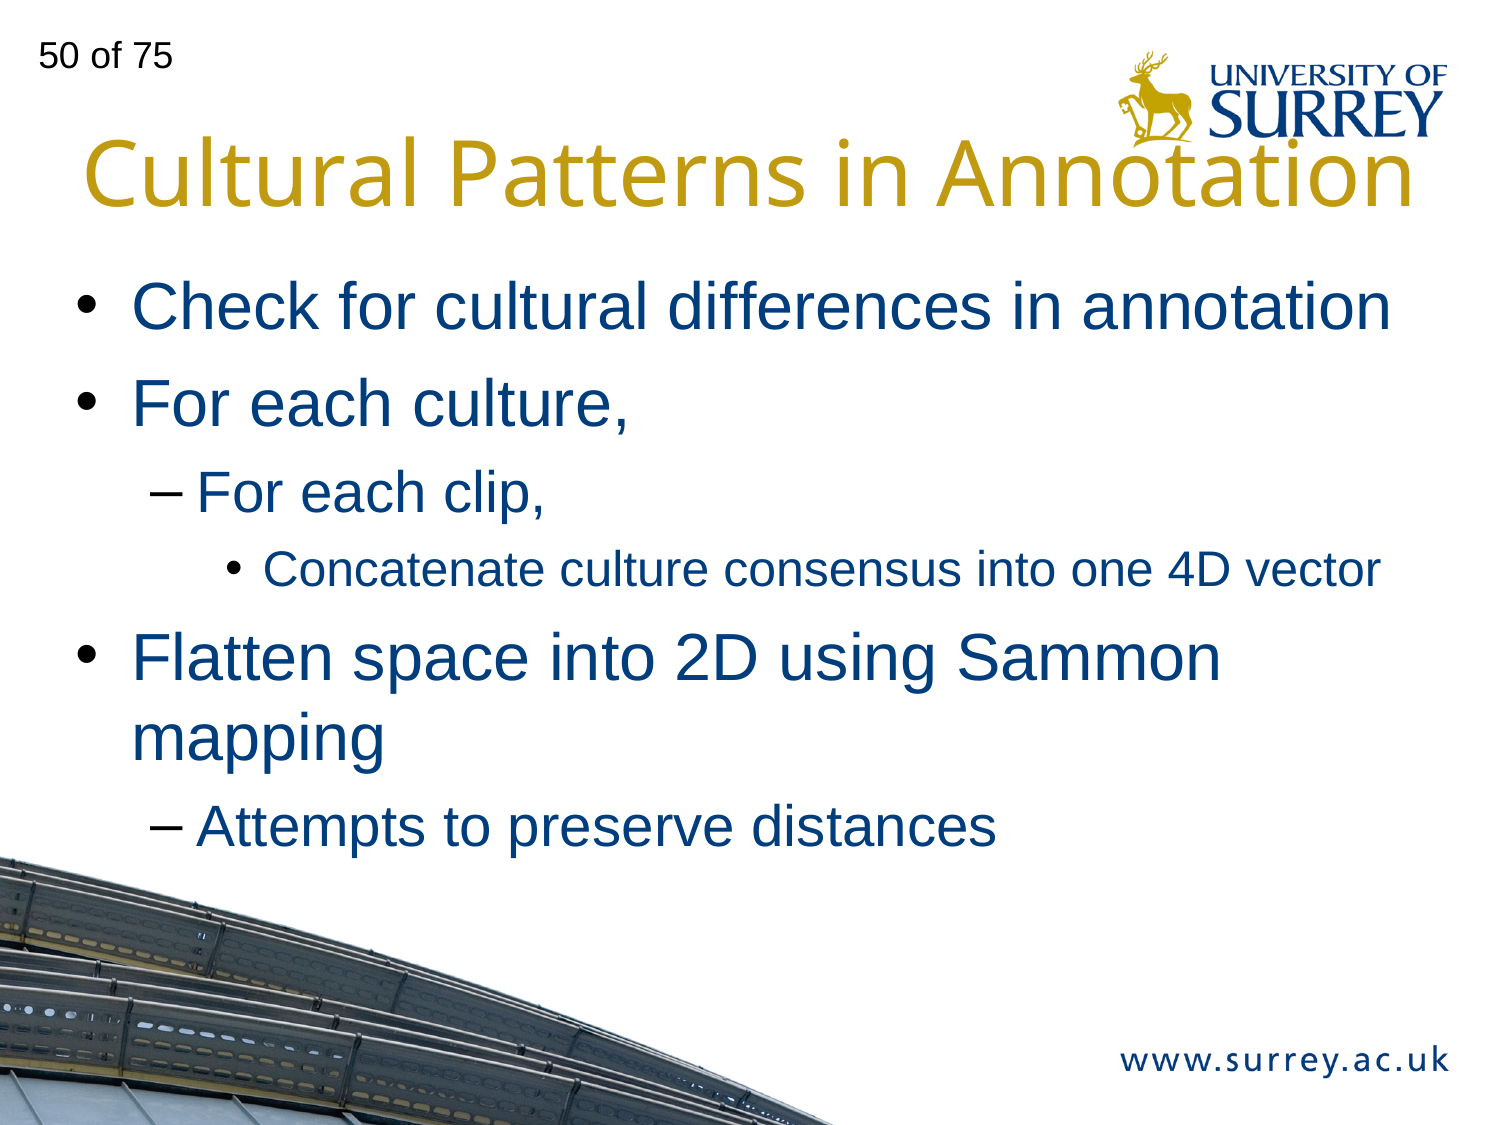

# Cultural Patterns in Annotation
Check for cultural differences in annotation
For each culture,
For each clip,
Concatenate culture consensus into one 4D vector
Flatten space into 2D using Sammon mapping
Attempts to preserve distances